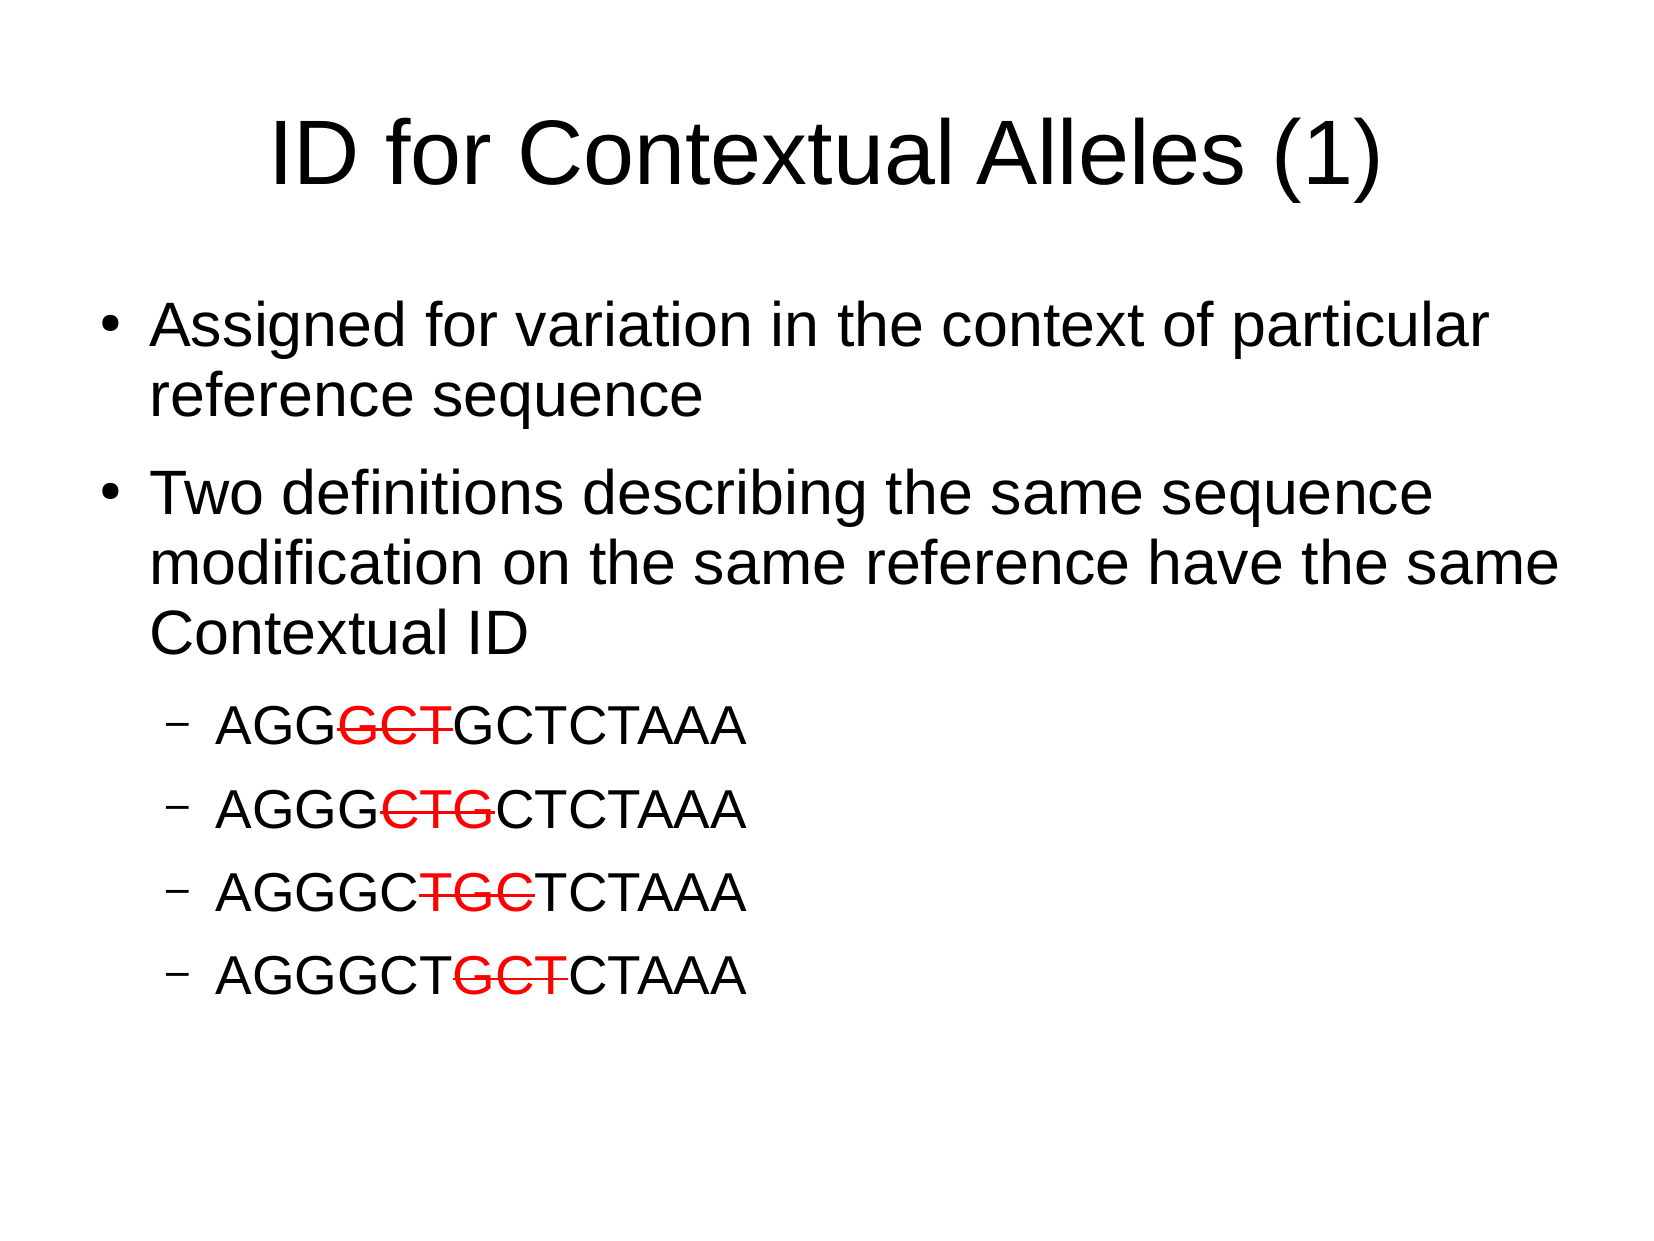

# ID for Contextual Alleles (1)
Assigned for variation in the context of particular reference sequence
Two definitions describing the same sequence modification on the same reference have the same Contextual ID
AGGGCTGCTCTAAA
AGGGCTGCTCTAAA
AGGGCTGCTCTAAA
AGGGCTGCTCTAAA